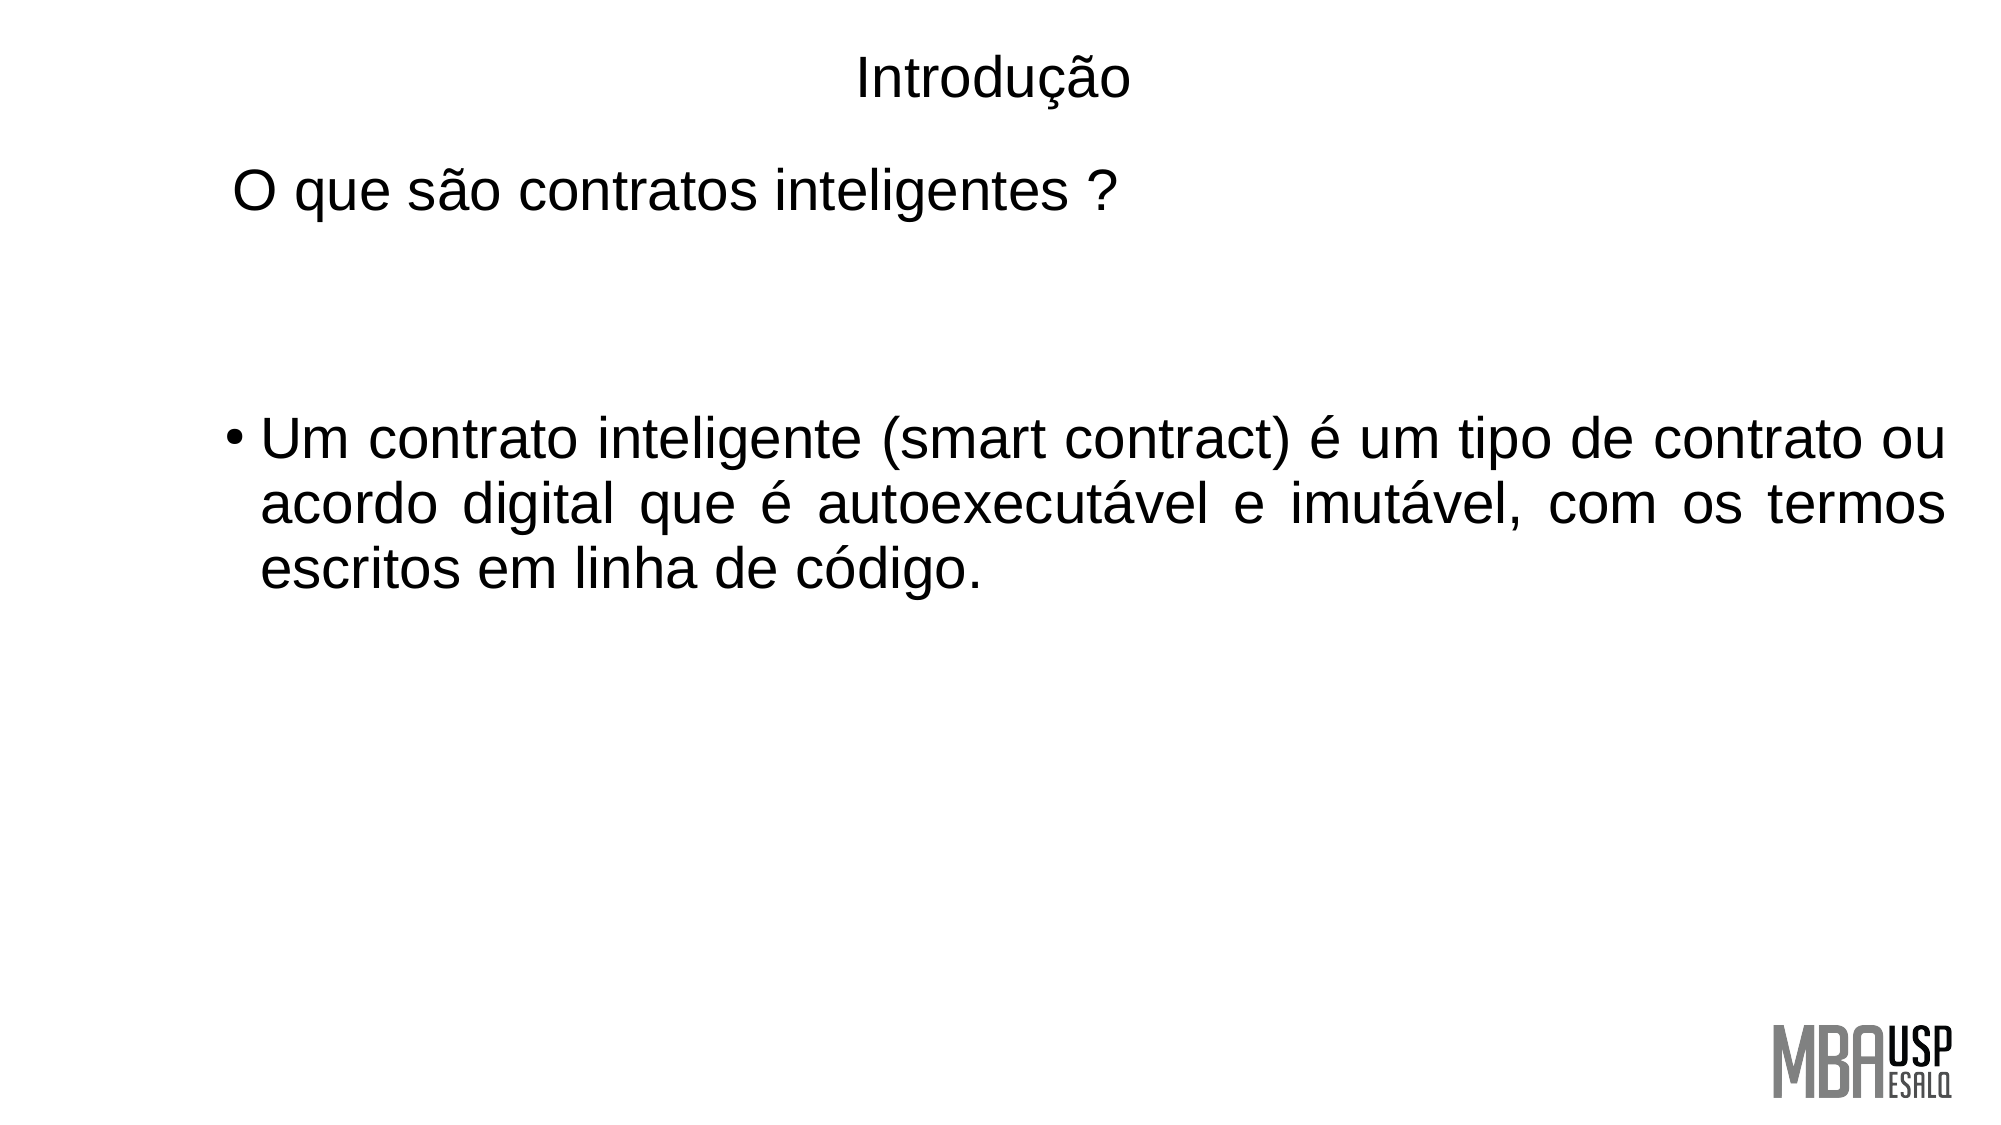

Introdução
	O que são contratos inteligentes ?
Um contrato inteligente (smart contract) é um tipo de contrato ou acordo digital que é autoexecutável e imutável, com os termos escritos em linha de código.